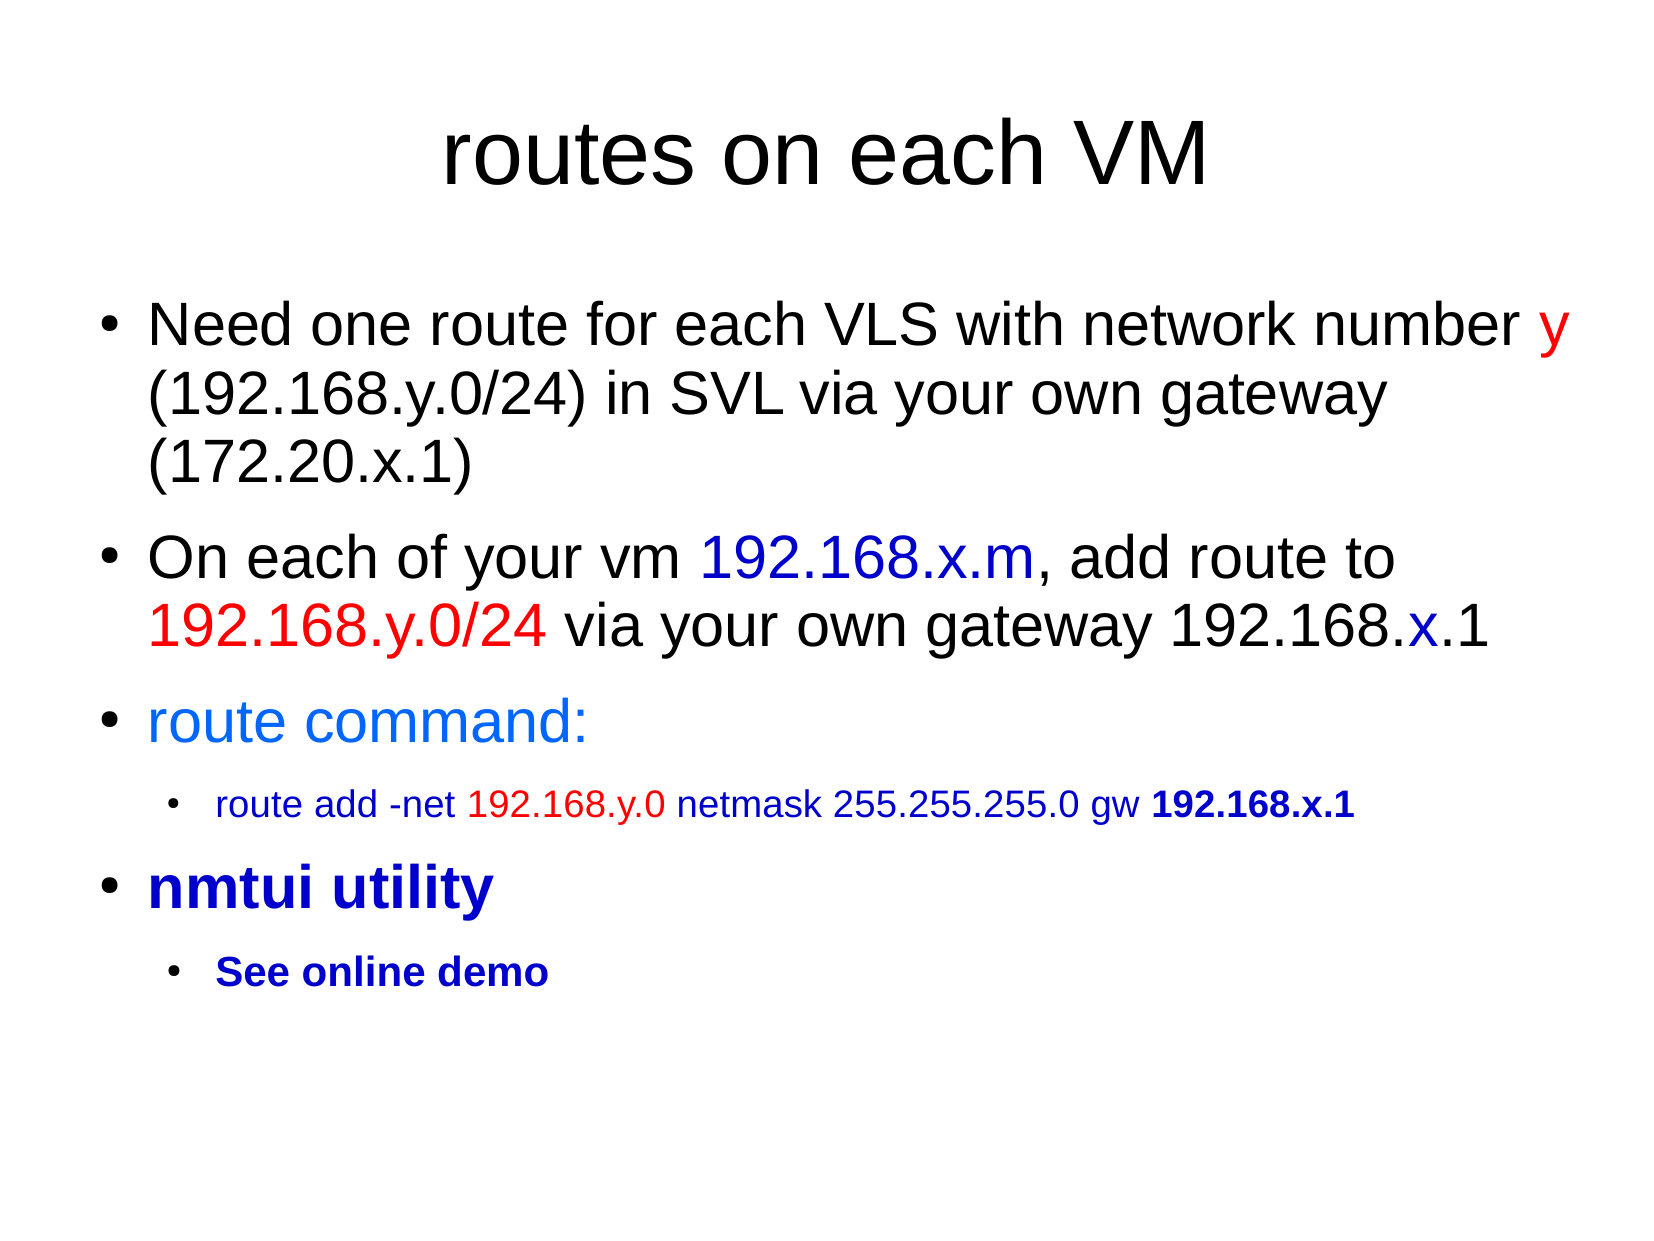

# routes on each VM
Need one route for each VLS with network number y (192.168.y.0/24) in SVL via your own gateway (172.20.x.1)
On each of your vm 192.168.x.m, add route to 192.168.y.0/24 via your own gateway 192.168.x.1
route command:
route add -net 192.168.y.0 netmask 255.255.255.0 gw 192.168.x.1
nmtui utility
See online demo